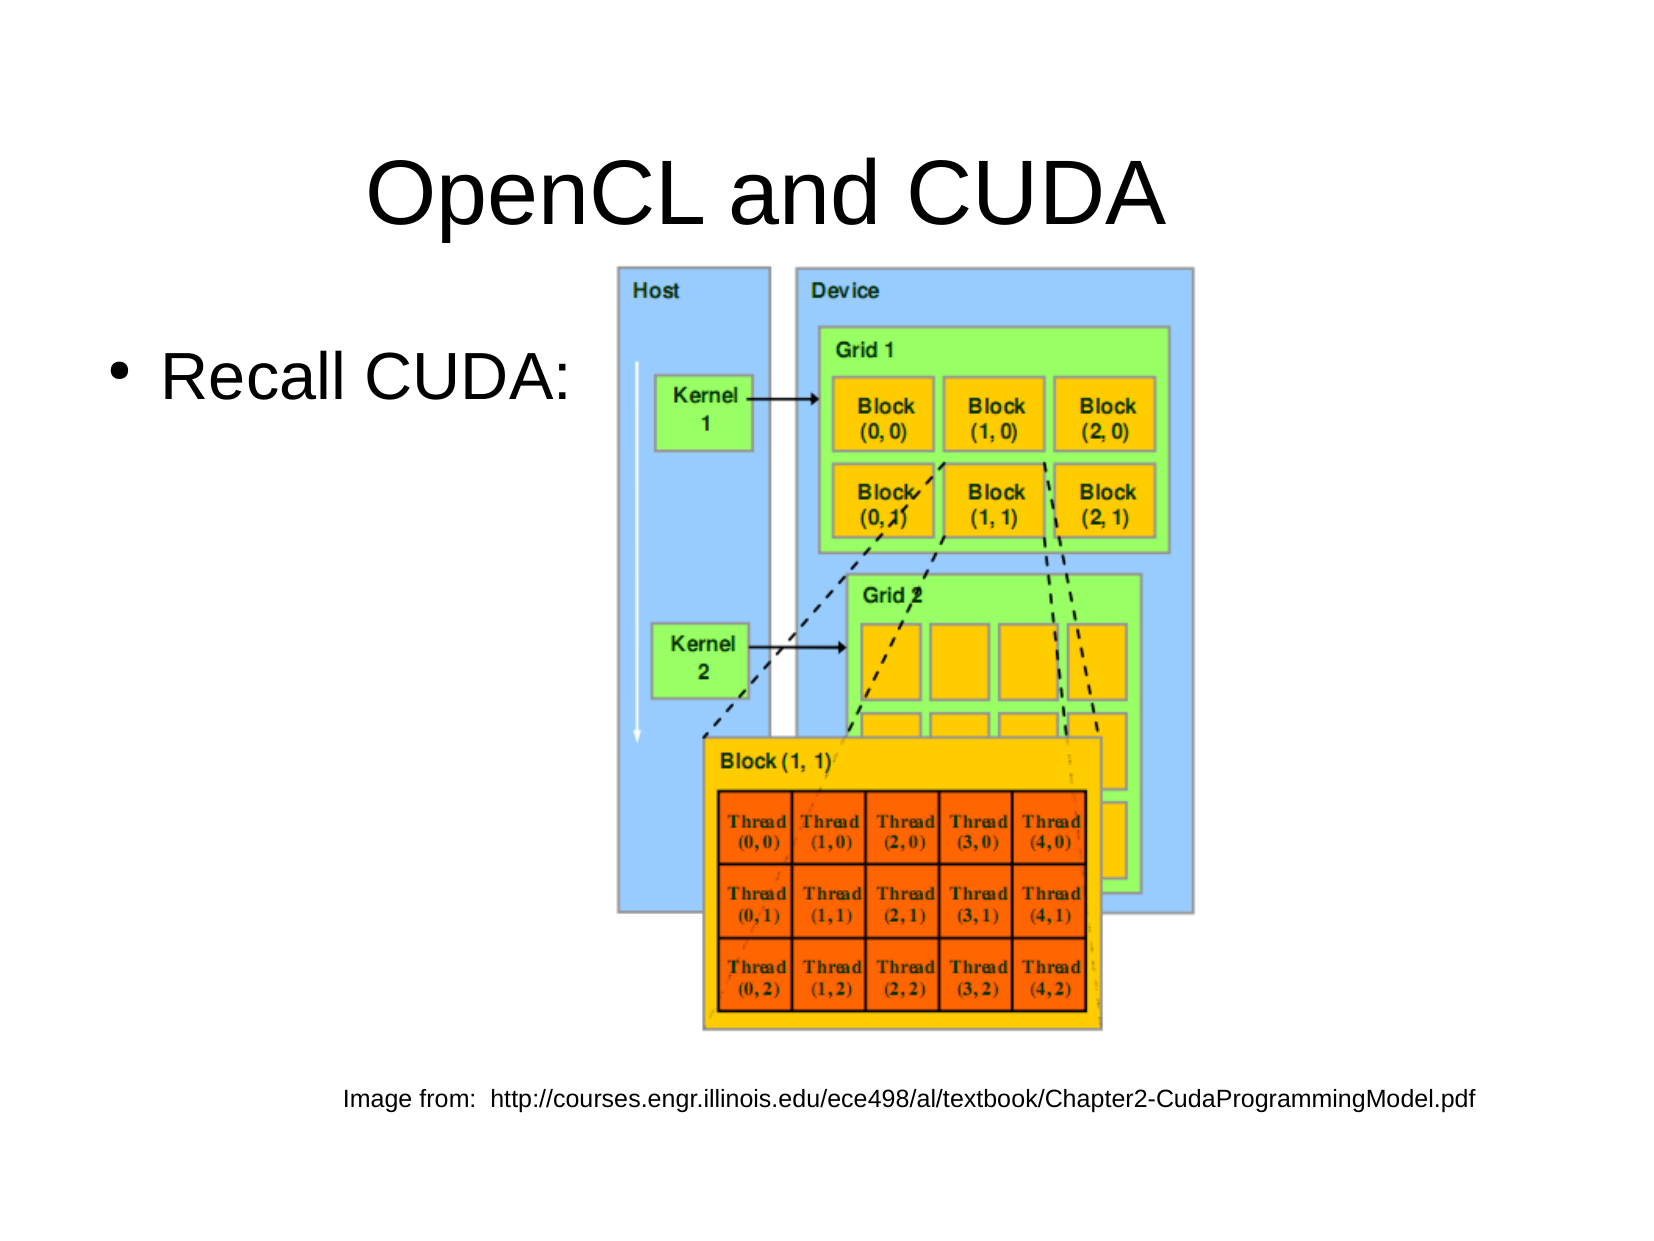

# OpenCL and CUDA
Recall CUDA:
Image from: http://courses.engr.illinois.edu/ece498/al/textbook/Chapter2-CudaProgrammingModel.pdf